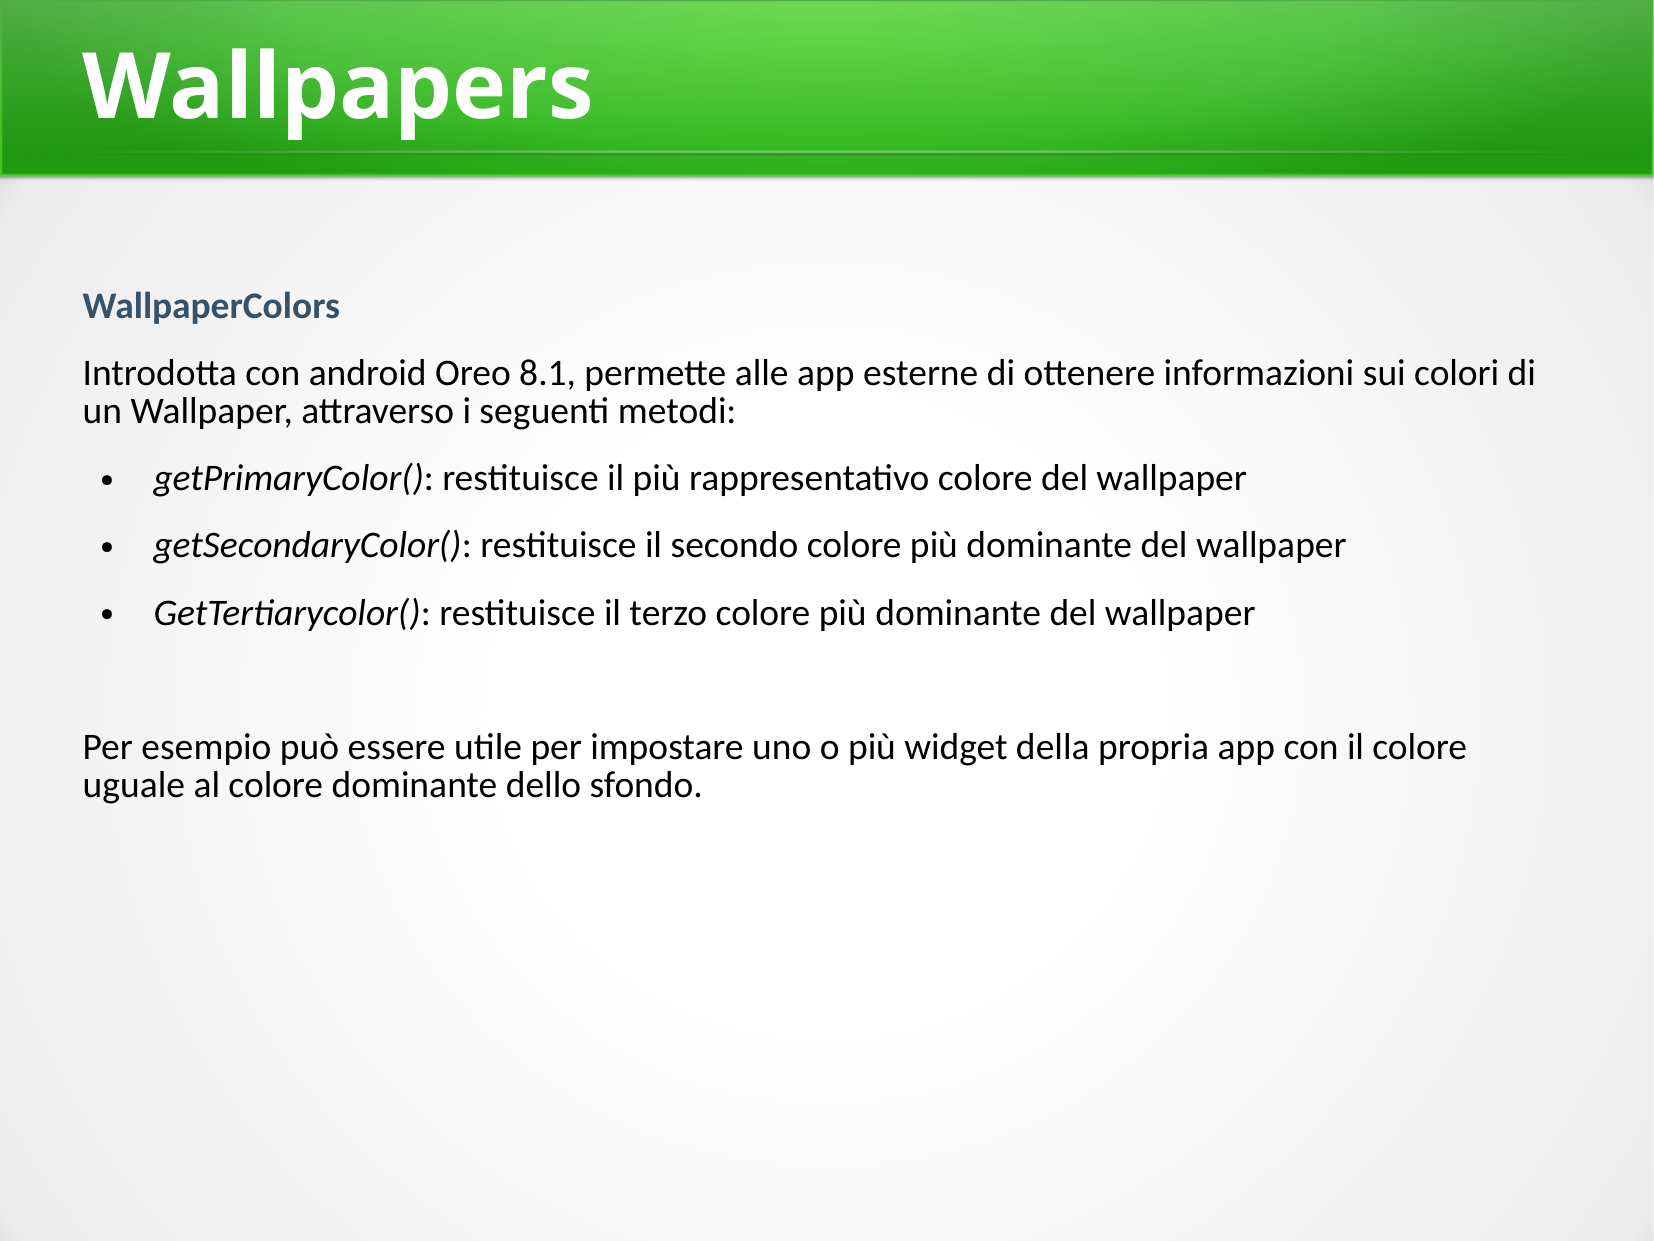

# Wallpapers
WallpaperColors
Introdotta con android Oreo 8.1, permette alle app esterne di ottenere informazioni sui colori di un Wallpaper, attraverso i seguenti metodi:
getPrimaryColor(): restituisce il più rappresentativo colore del wallpaper
getSecondaryColor(): restituisce il secondo colore più dominante del wallpaper
GetTertiarycolor(): restituisce il terzo colore più dominante del wallpaper
Per esempio può essere utile per impostare uno o più widget della propria app con il colore uguale al colore dominante dello sfondo.